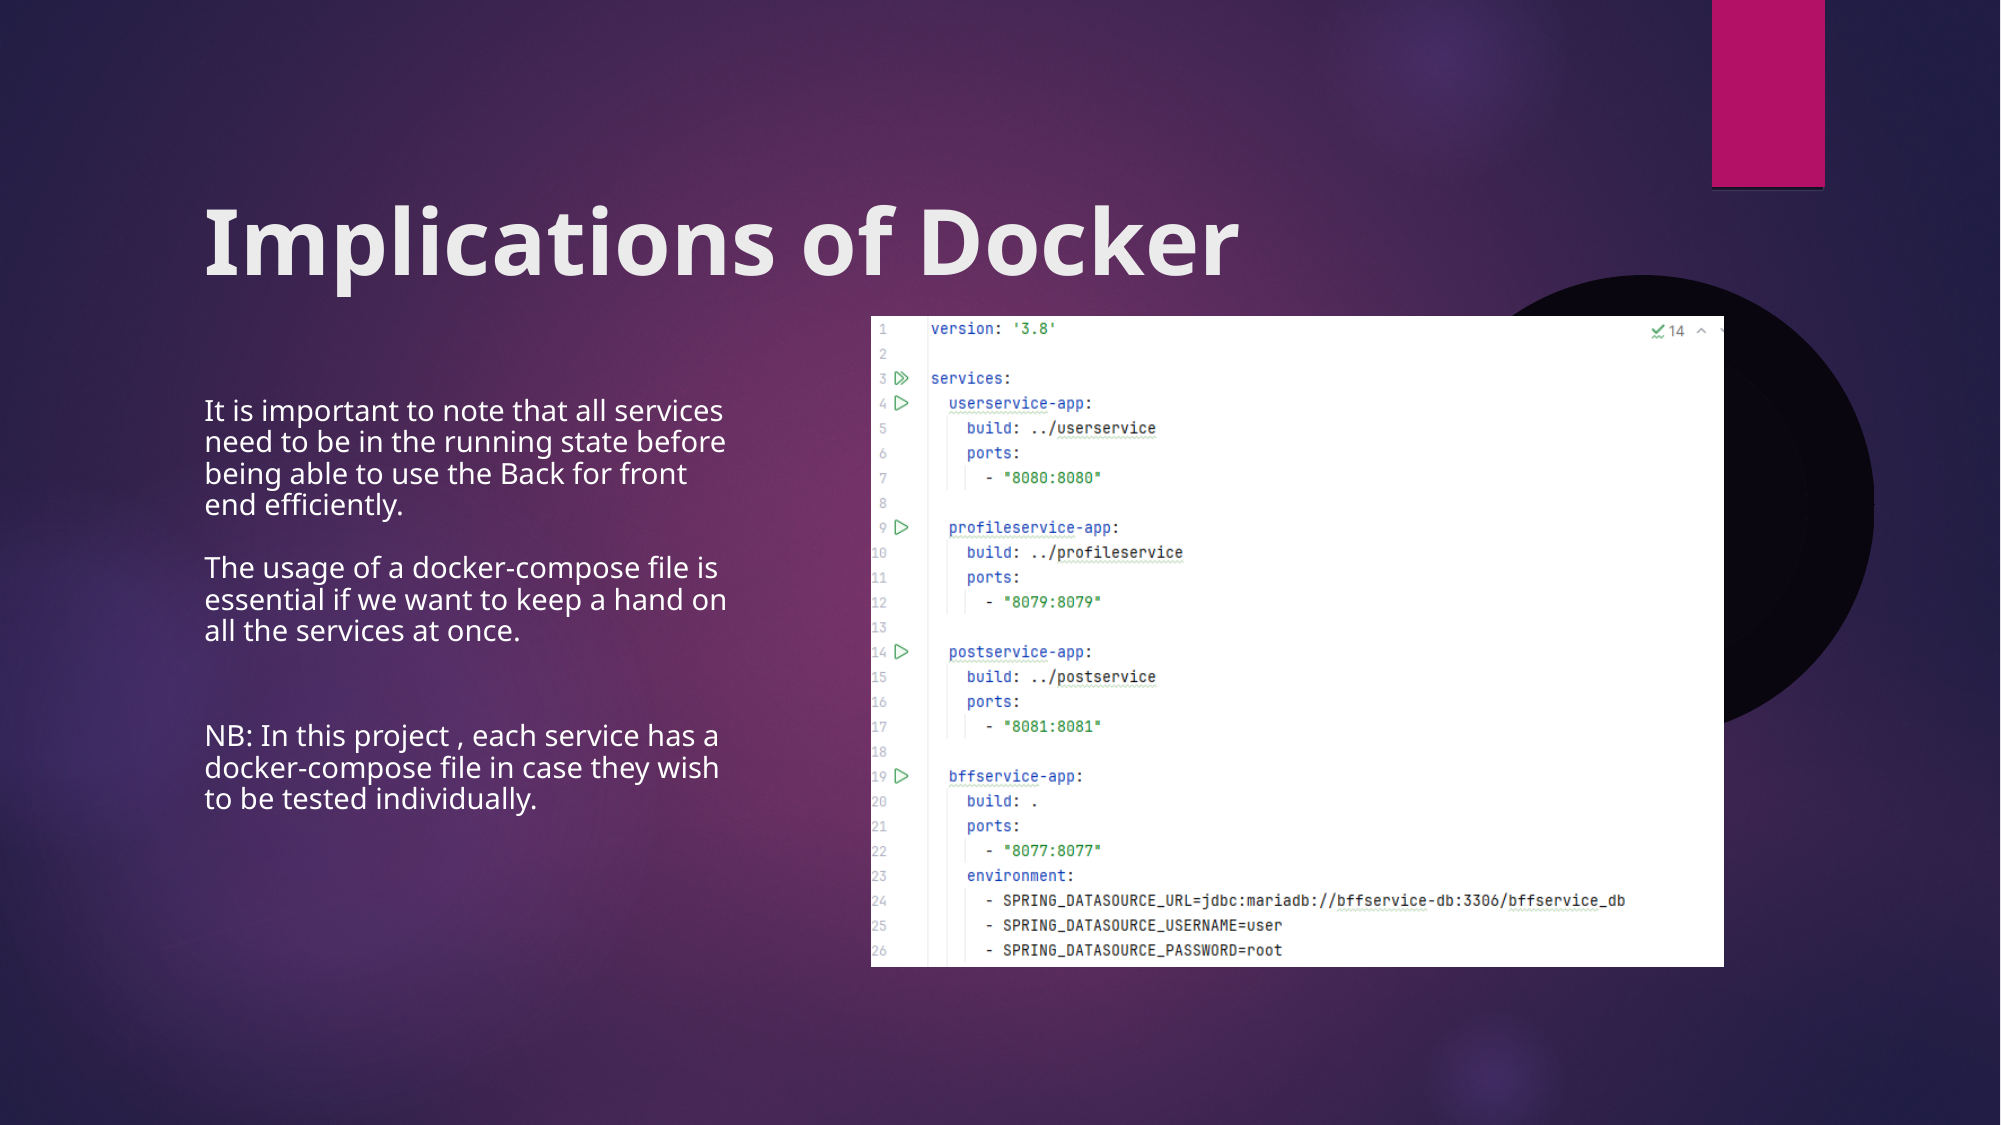

# Implications of Docker
It is important to note that all services need to be in the running state before being able to use the Back for front end efficiently.
The usage of a docker-compose file is essential if we want to keep a hand on all the services at once.
NB: In this project , each service has a docker-compose file in case they wish to be tested individually.